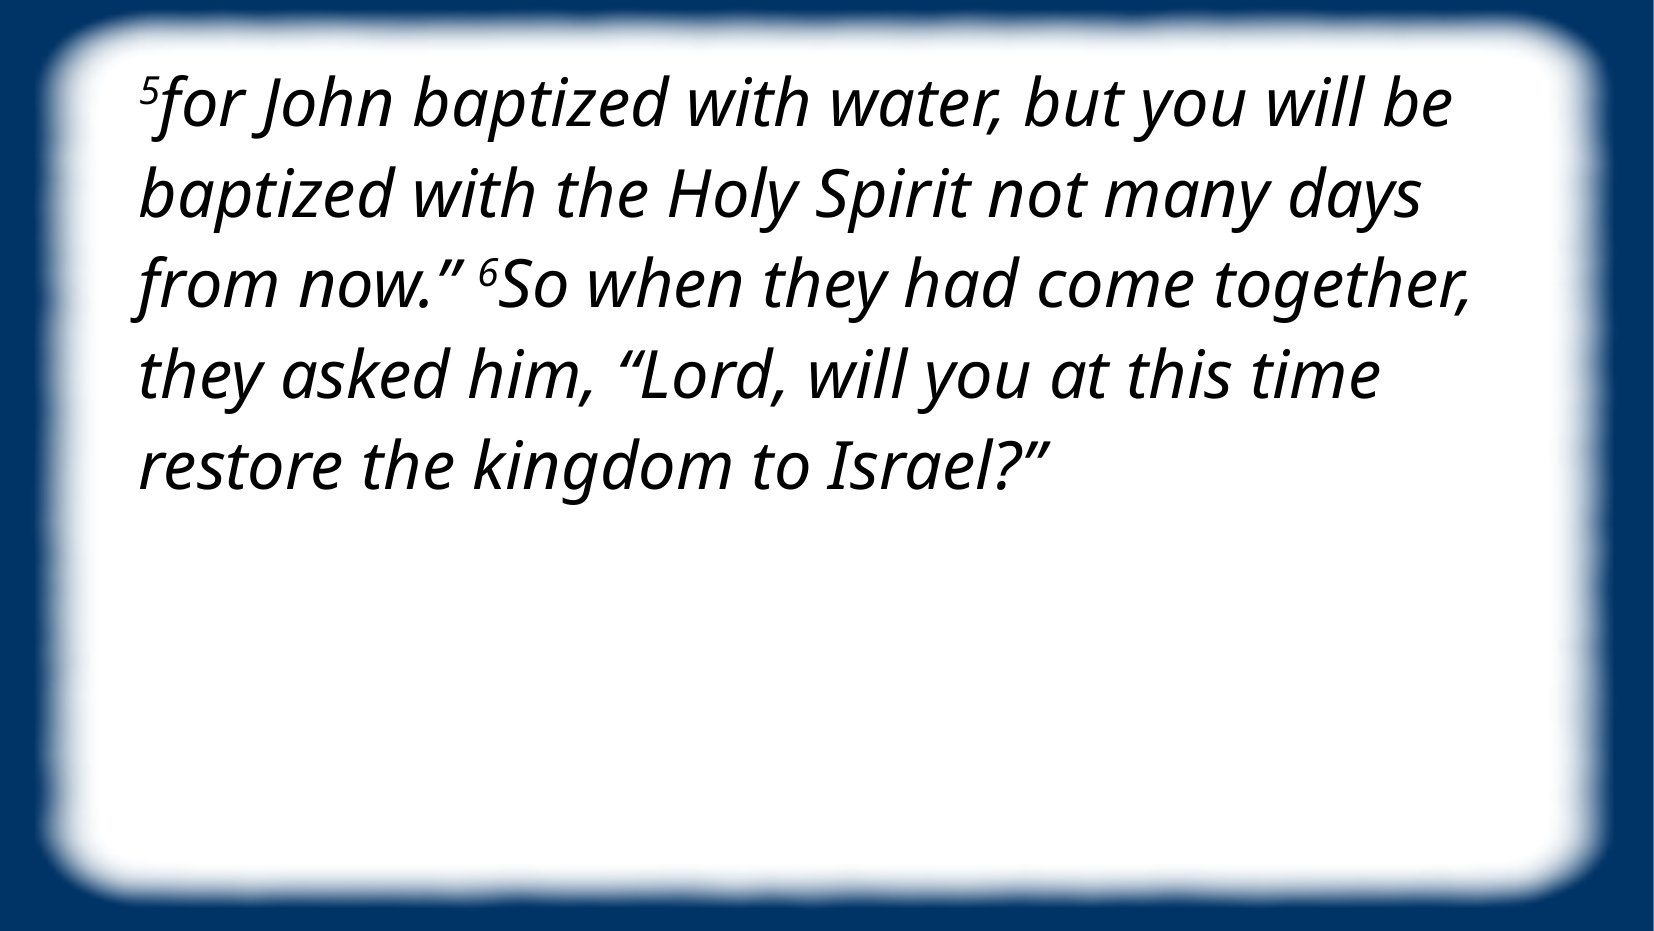

5for John baptized with water, but you will be baptized with the Holy Spirit not many days from now.” 6So when they had come together, they asked him, “Lord, will you at this time restore the kingdom to Israel?”